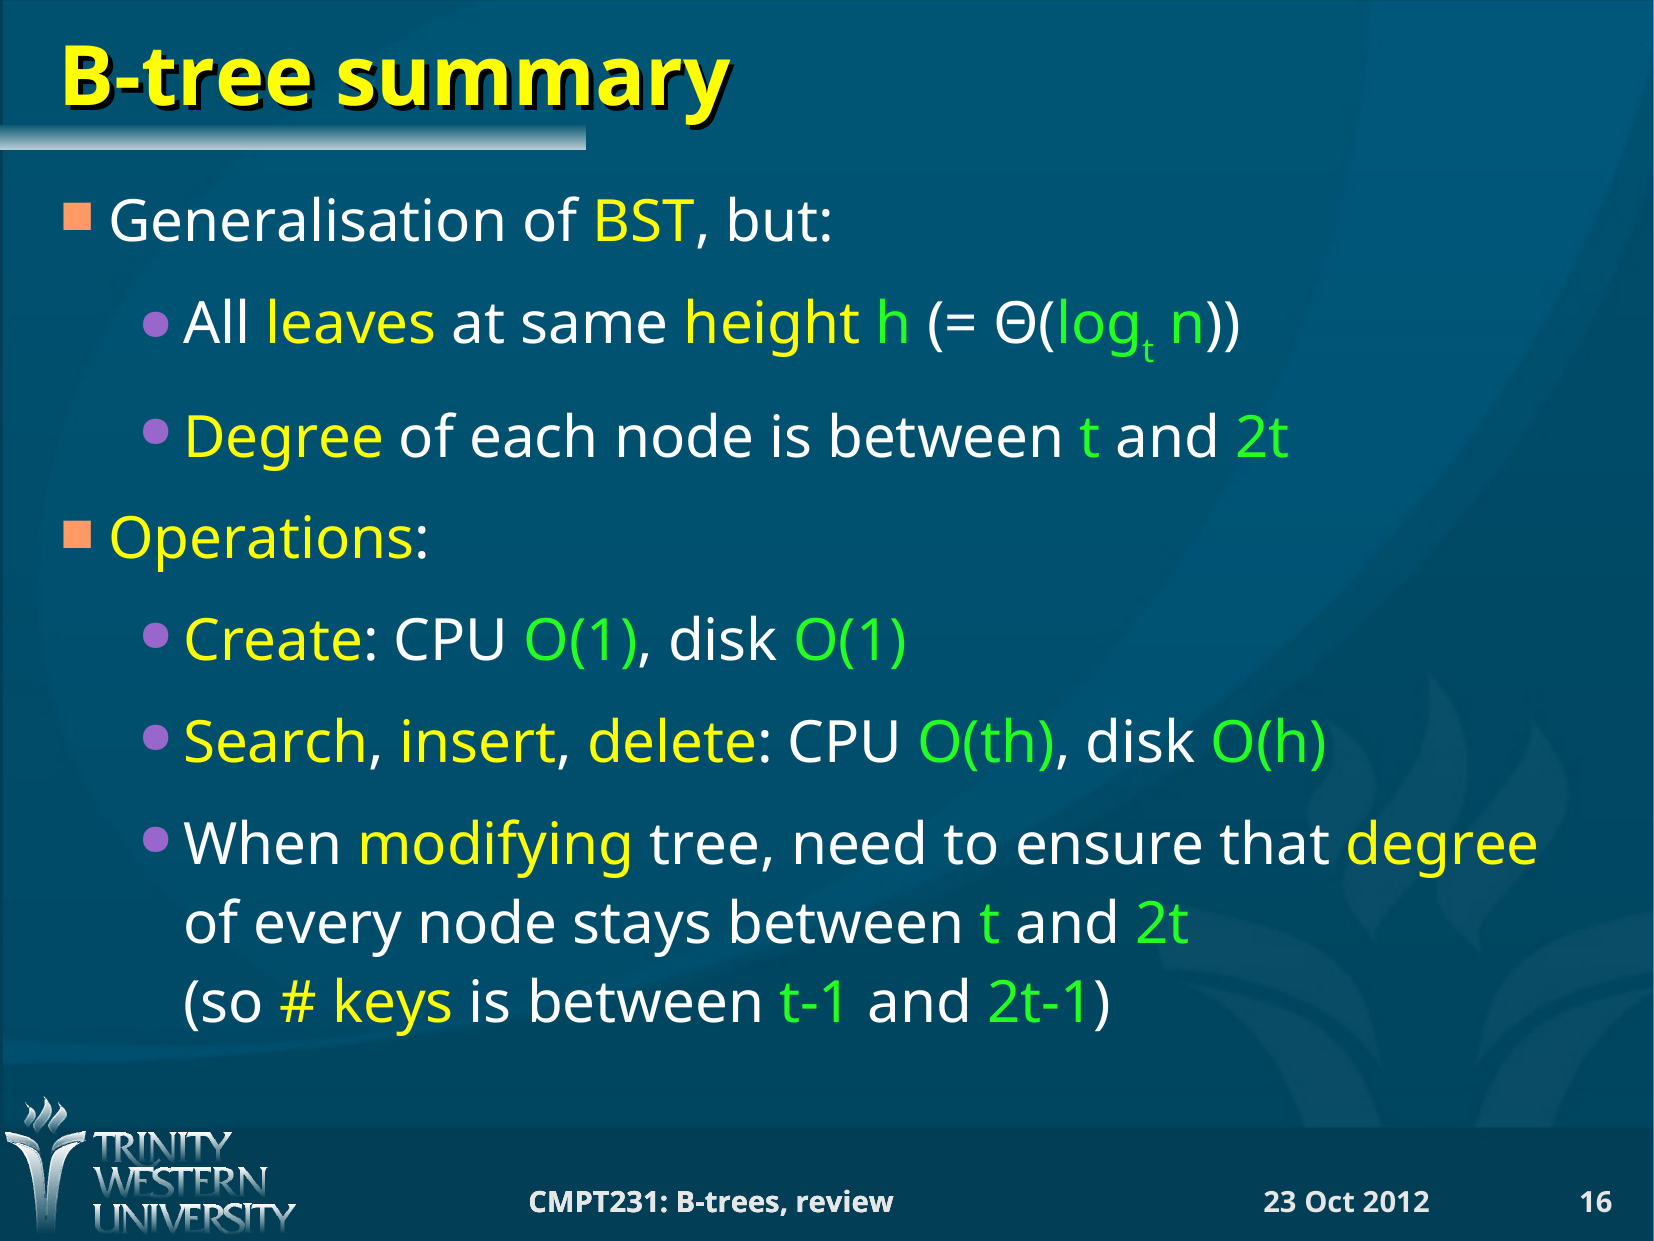

# B-tree summary
Generalisation of BST, but:
All leaves at same height h (= Θ(logt n))
Degree of each node is between t and 2t
Operations:
Create: CPU O(1), disk O(1)
Search, insert, delete: CPU O(th), disk O(h)
When modifying tree, need to ensure that degree of every node stays between t and 2t
(so # keys is between t-1 and 2t-1)
CMPT231: B-trees, review
23 Oct 2012
16